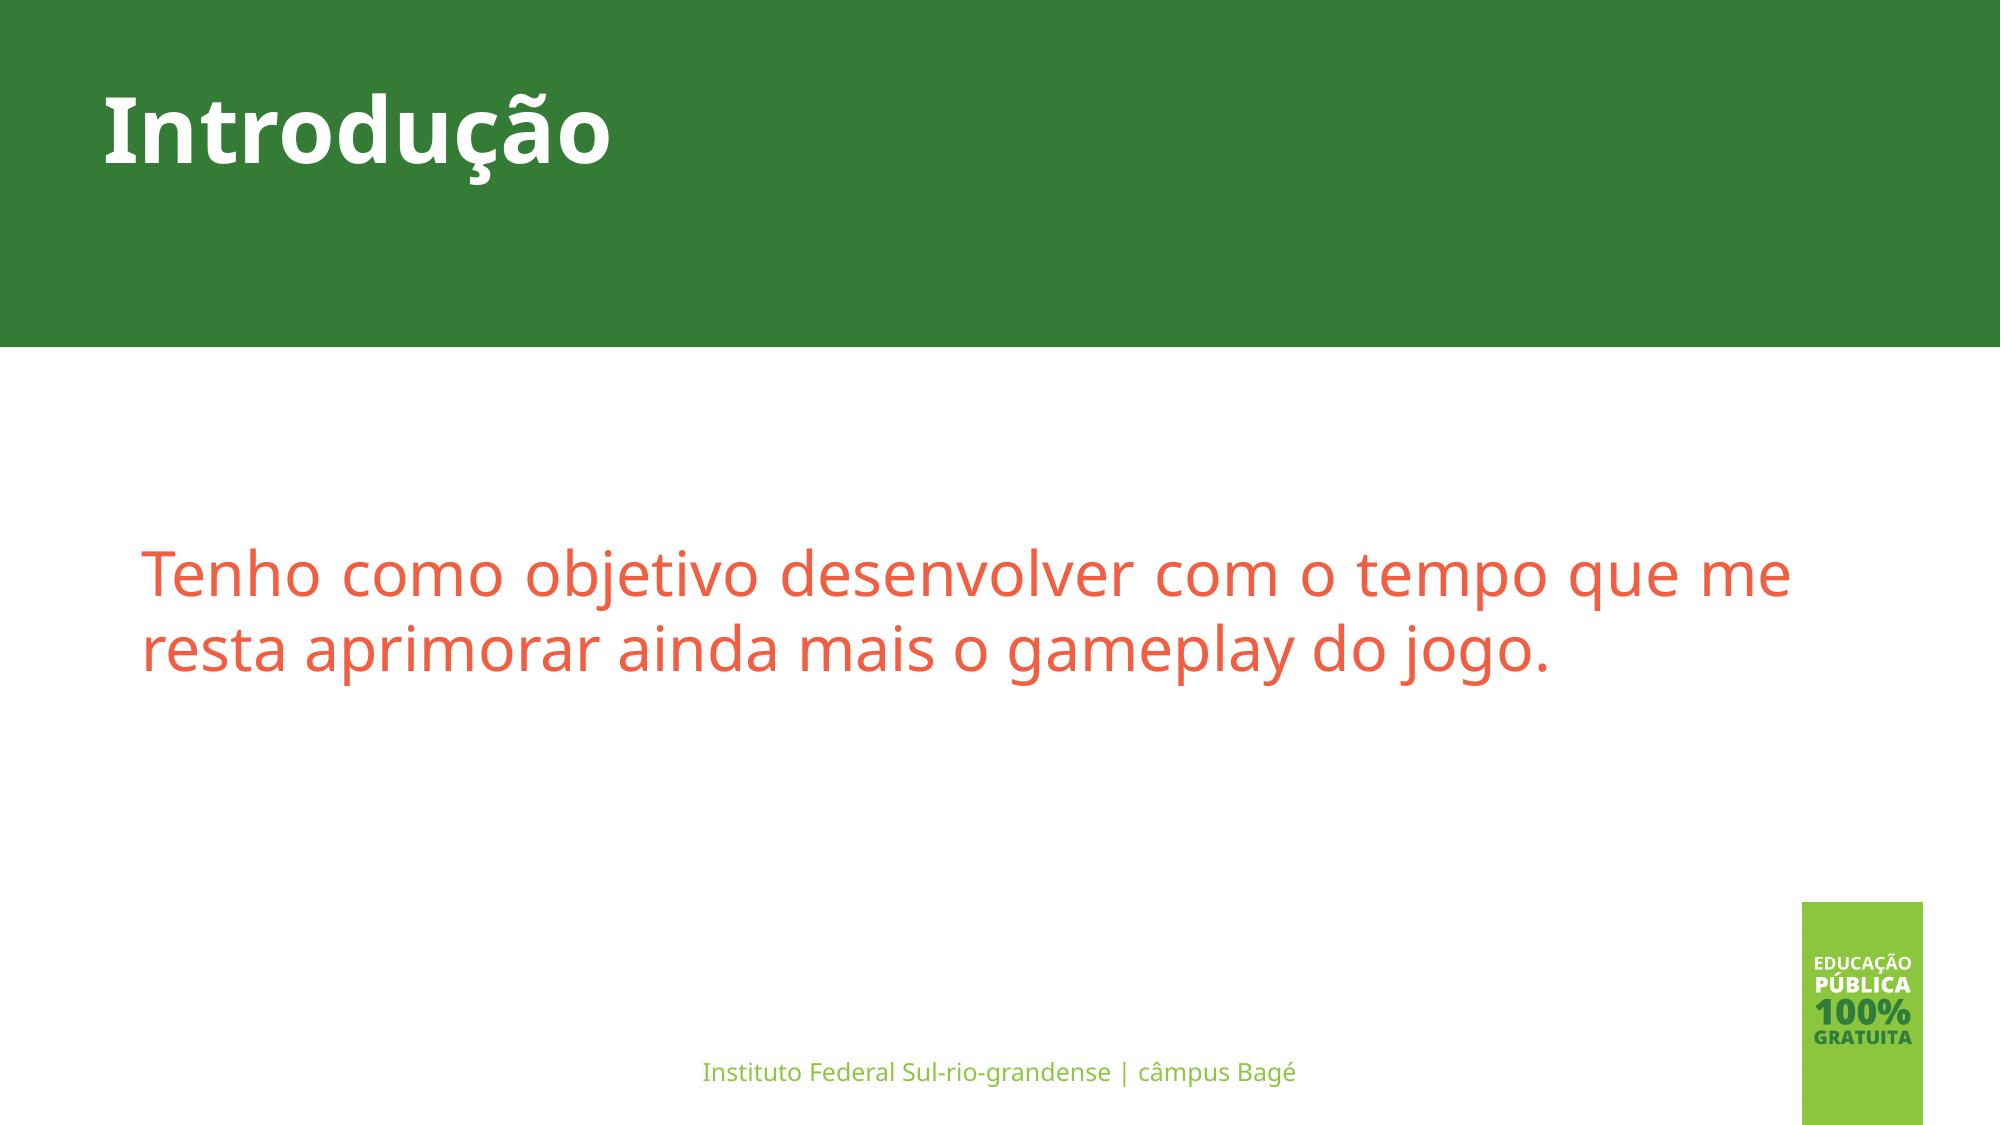

Introdução
Tenho como objetivo desenvolver com o tempo que me resta aprimorar ainda mais o gameplay do jogo.
Instituto Federal Sul-rio-grandense | câmpus Bagé